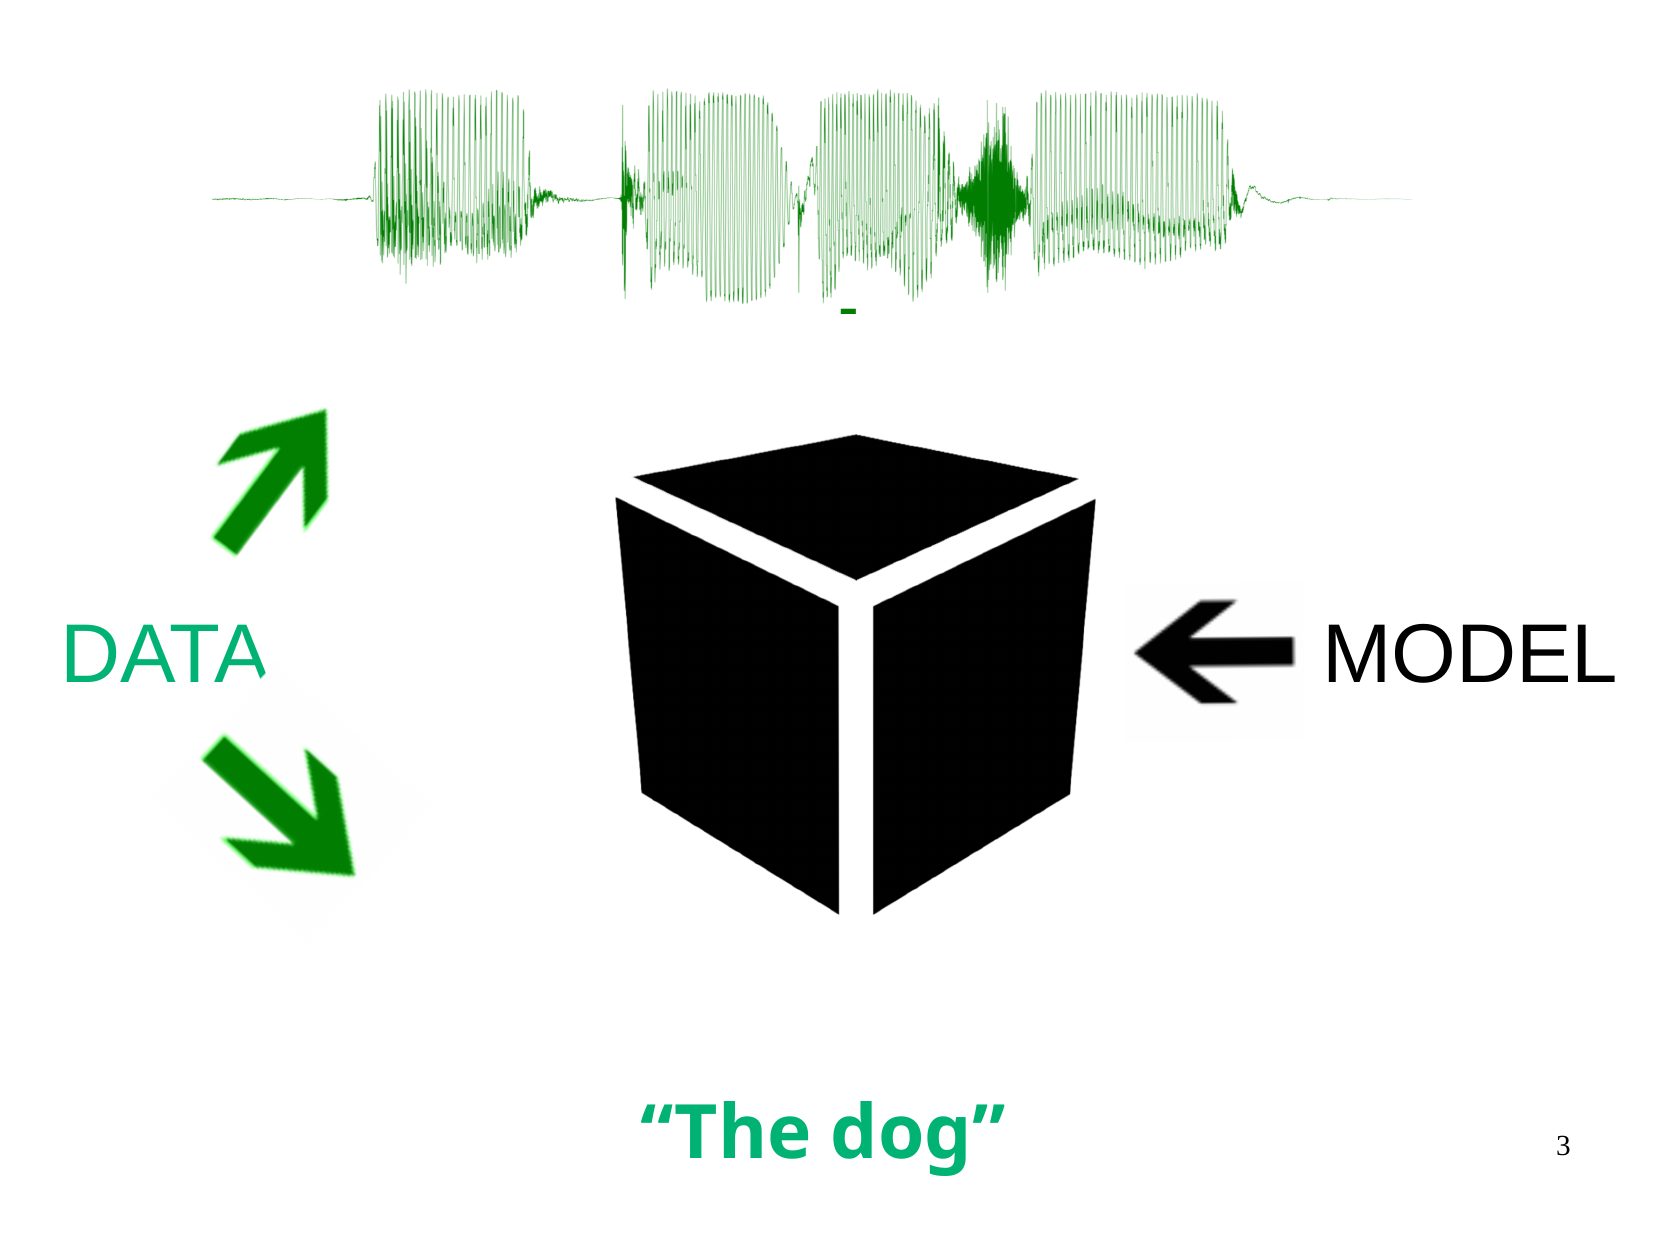

# T th uh d ah g
 “The dog”
MODEL
DATA
3